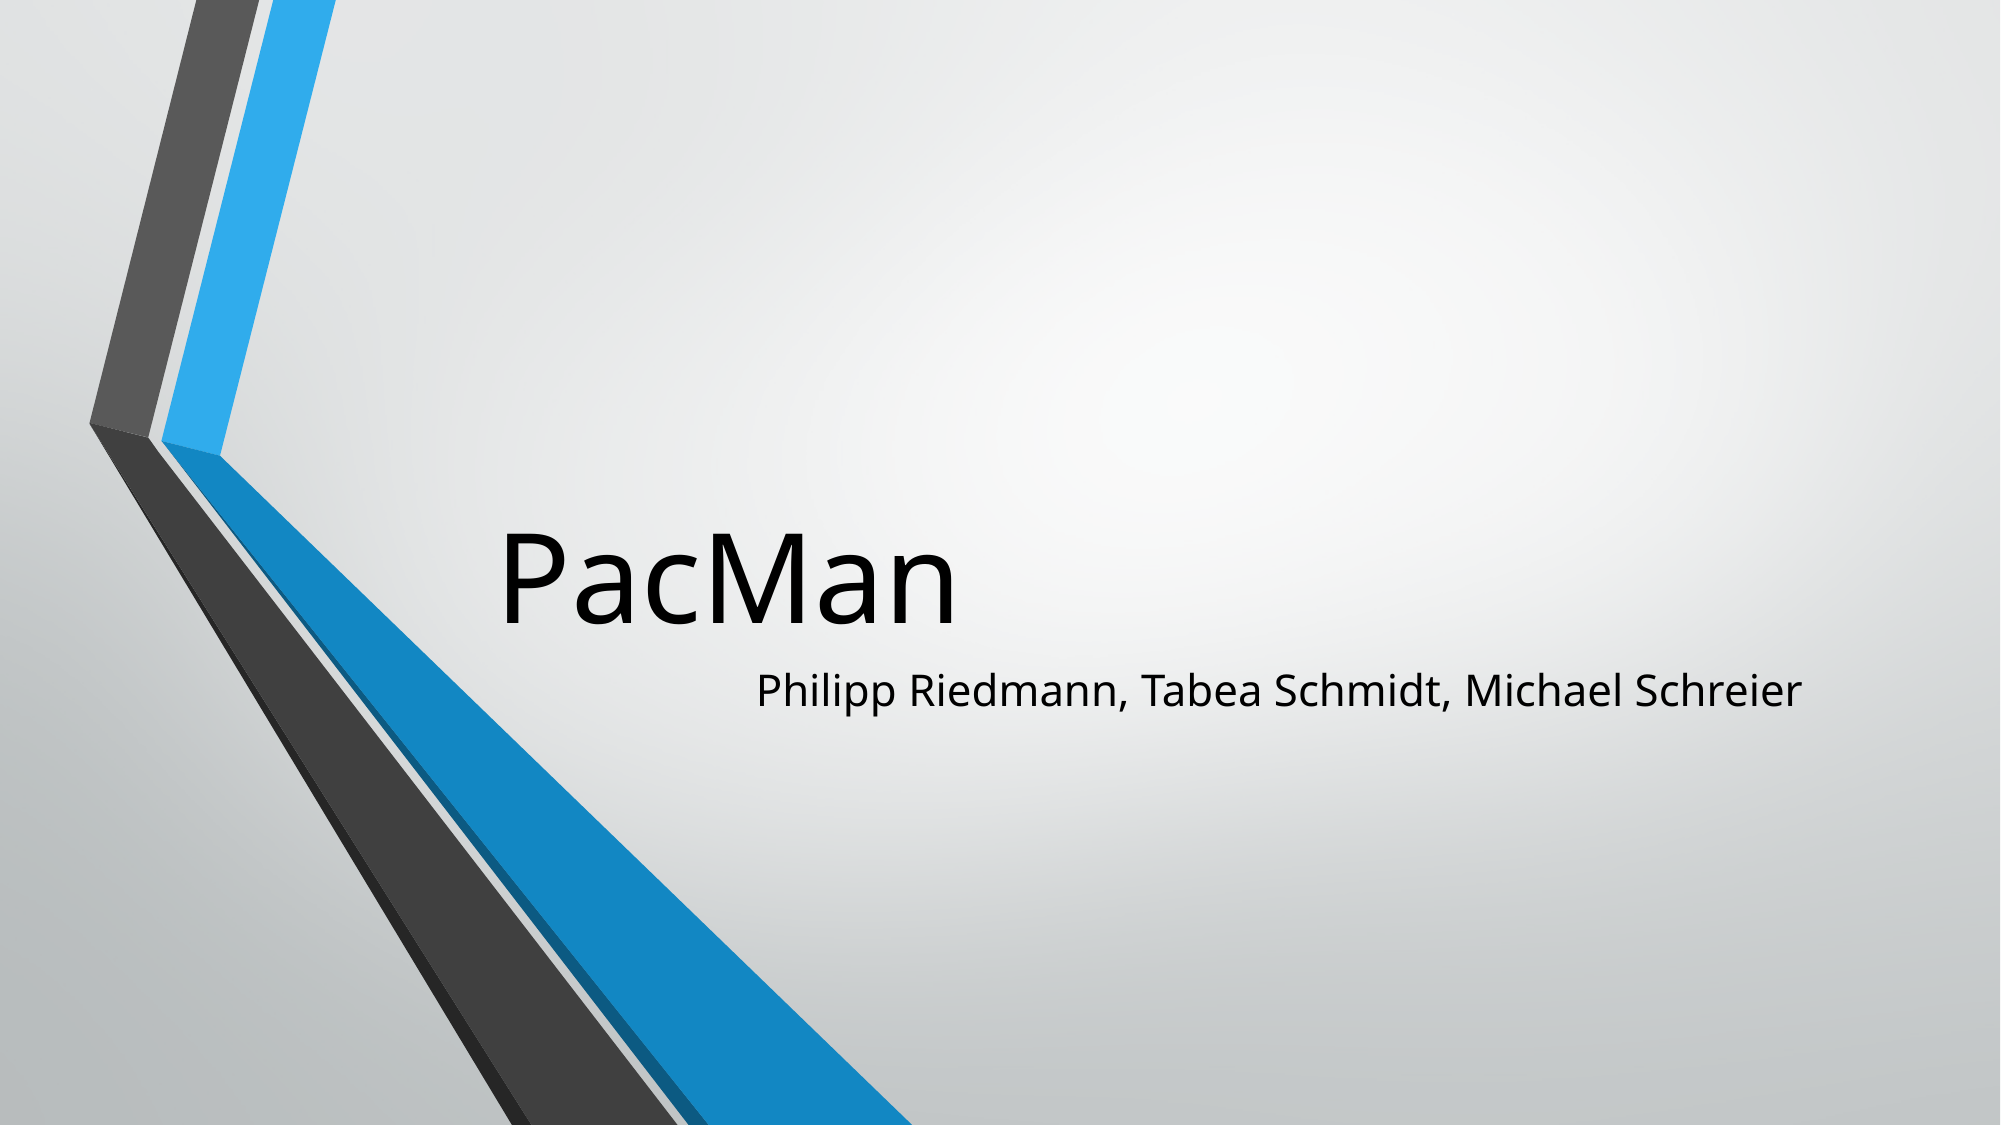

# PacMan
Philipp Riedmann, Tabea Schmidt, Michael Schreier